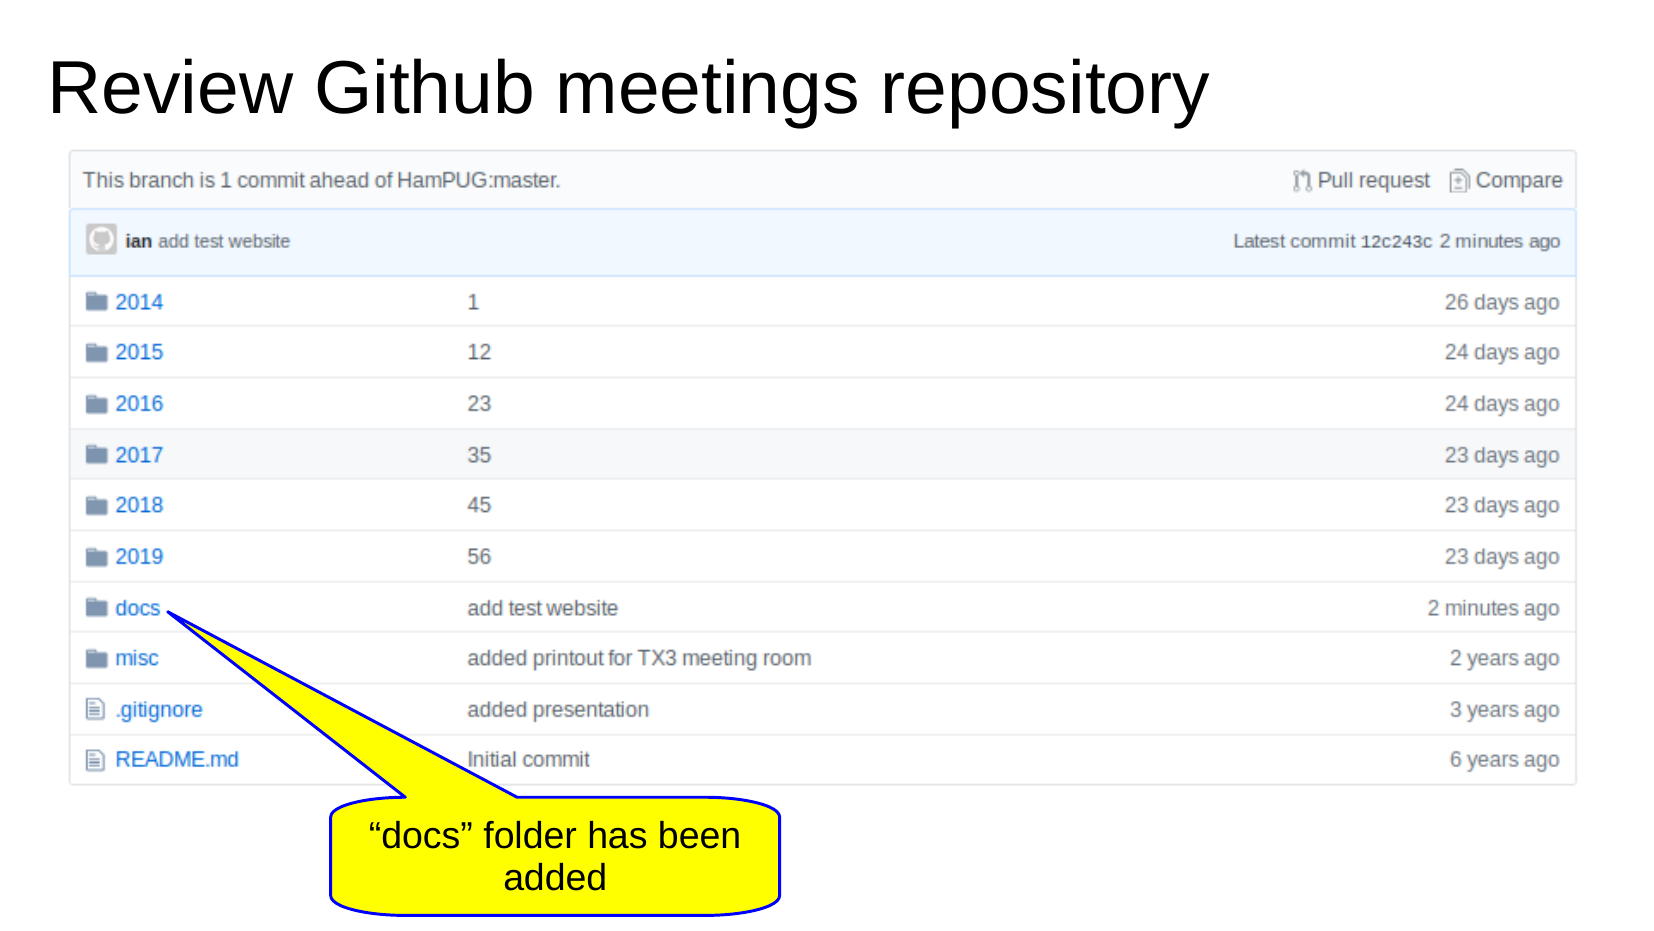

# Review Github meetings repository
“docs” folder has been added